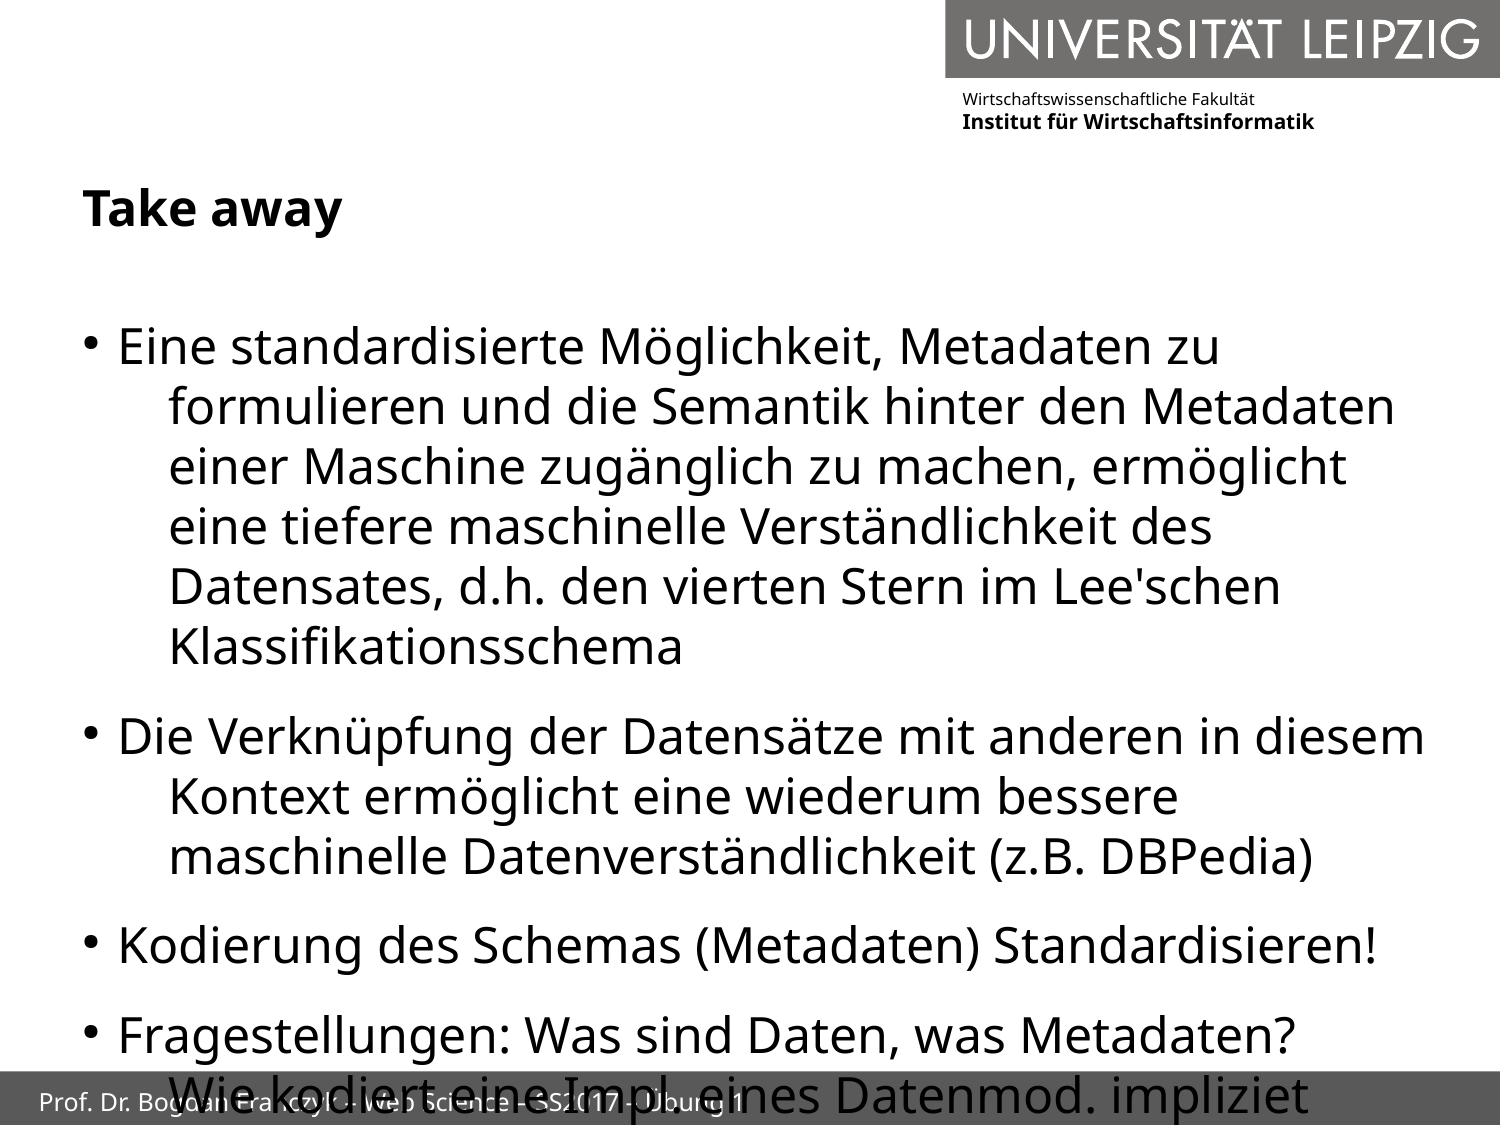

# Take away
Eine standardisierte Möglichkeit, Metadaten zu formulieren und die Semantik hinter den Metadaten einer Maschine zugänglich zu machen, ermöglicht eine tiefere maschinelle Verständlichkeit des Datensates, d.h. den vierten Stern im Lee'schen Klassifikationsschema
Die Verknüpfung der Datensätze mit anderen in diesem Kontext ermöglicht eine wiederum bessere maschinelle Datenverständlichkeit (z.B. DBPedia)
Kodierung des Schemas (Metadaten) Standardisieren!
Fragestellungen: Was sind Daten, was Metadaten?
Wie kodiert eine Impl. eines Datenmod. impliziet Wissen?